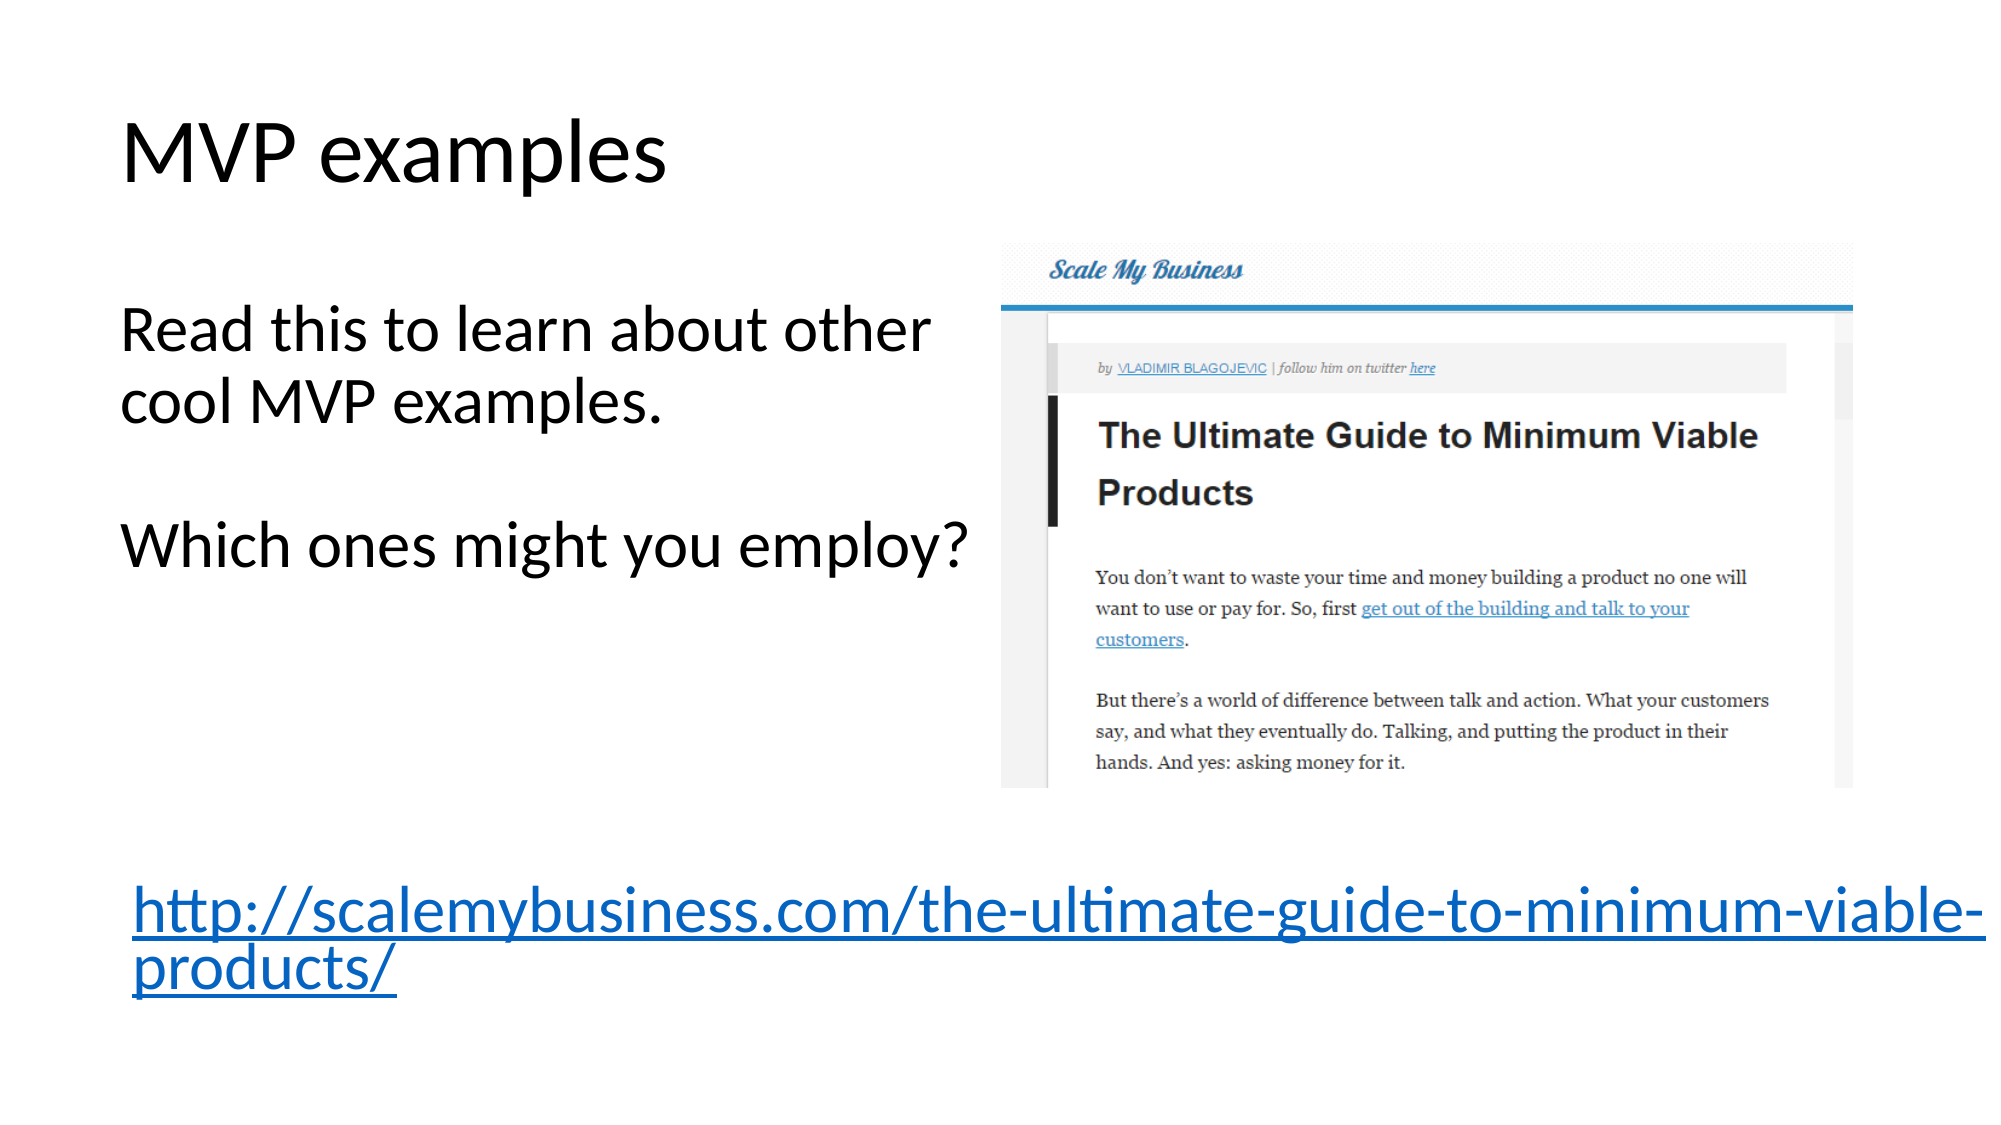

# MVP examples
Read this to learn about other cool MVP examples.
Which ones might you employ?
http://scalemybusiness.com/the-ultimate-guide-to-minimum-viable-products/